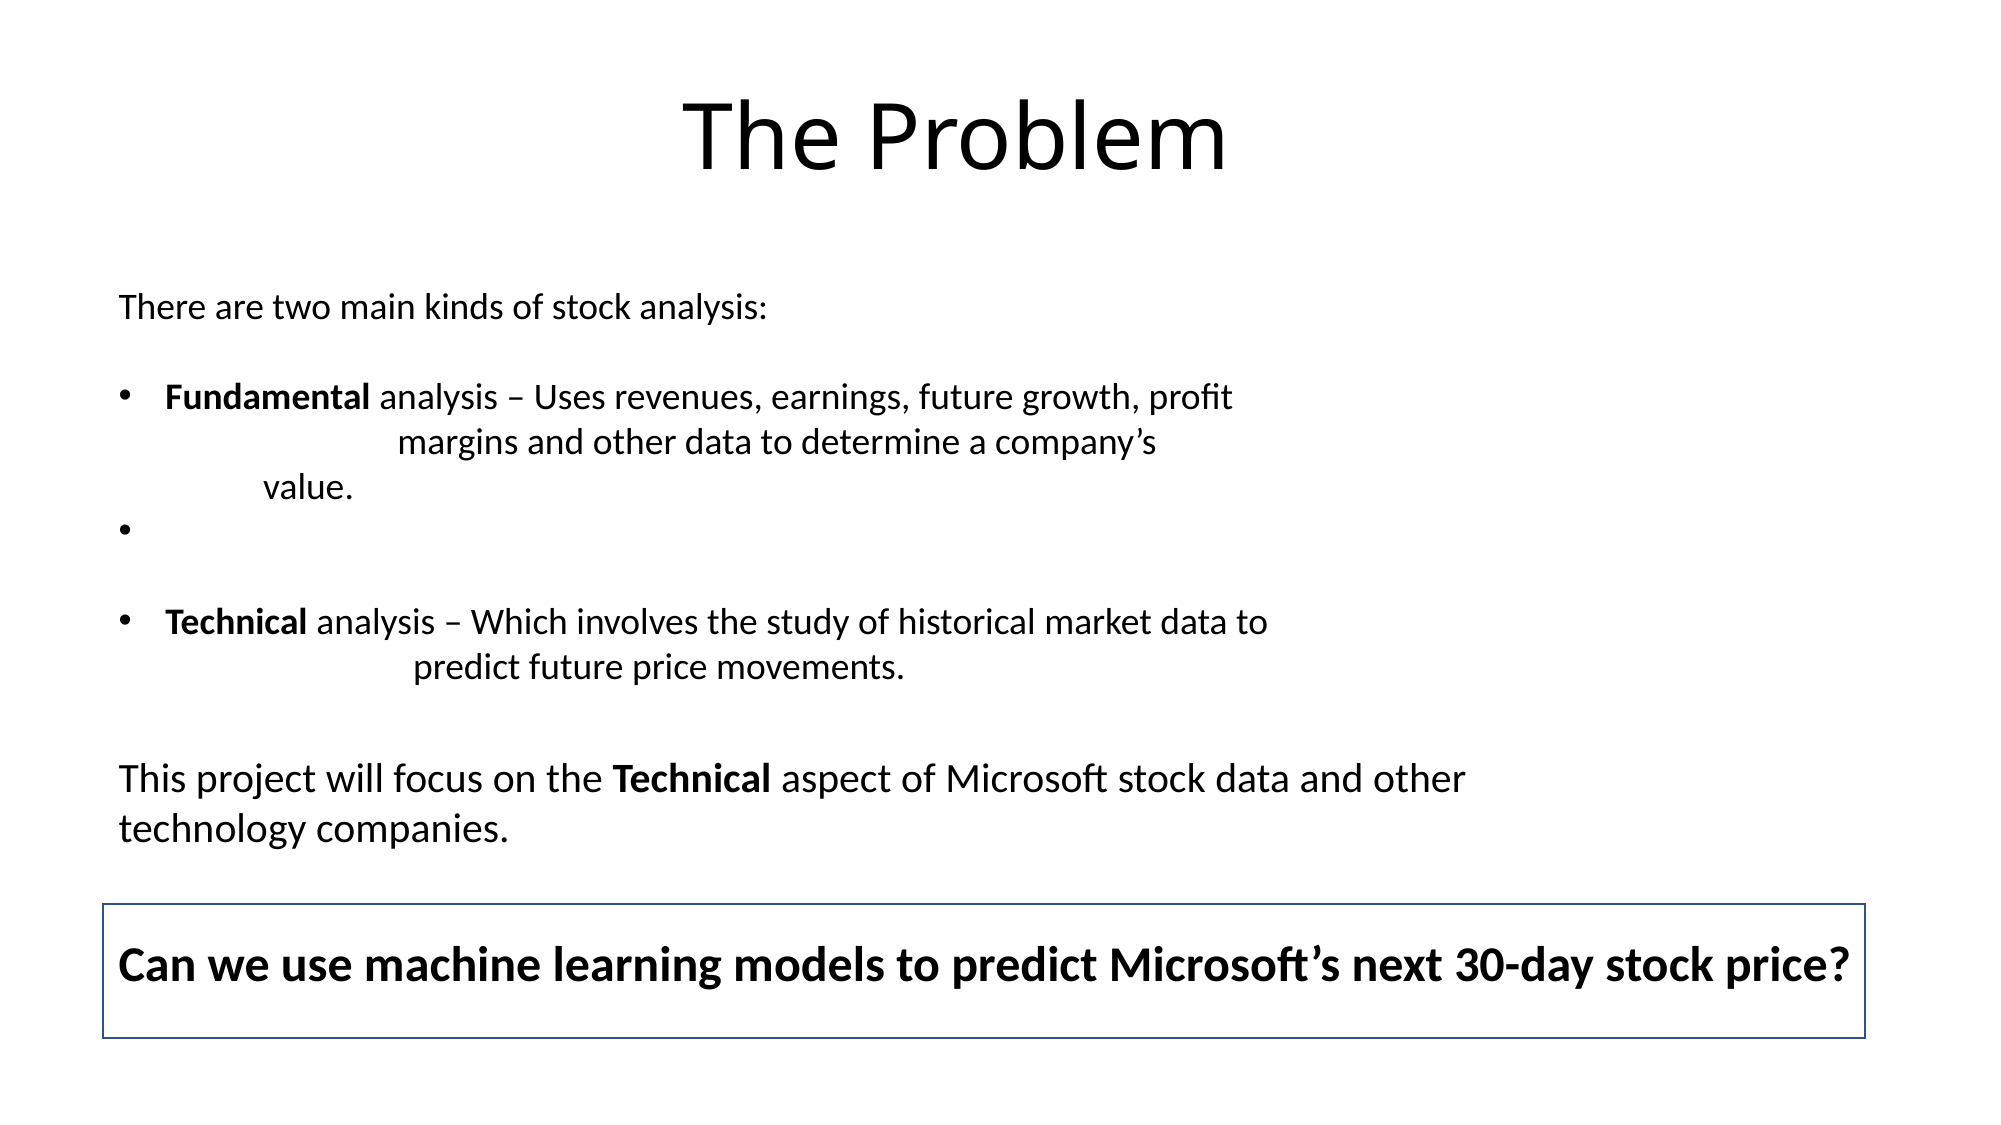

# The Problem
There are two main kinds of stock analysis:
Fundamental analysis – Uses revenues, earnings, future growth, profit 		 margins and other data to determine a company’s 		 value.
Technical analysis – Which involves the study of historical market data to 		 predict future price movements.
This project will focus on the Technical aspect of Microsoft stock data and other technology companies.
Can we use machine learning models to predict Microsoft’s next 30-day stock price?